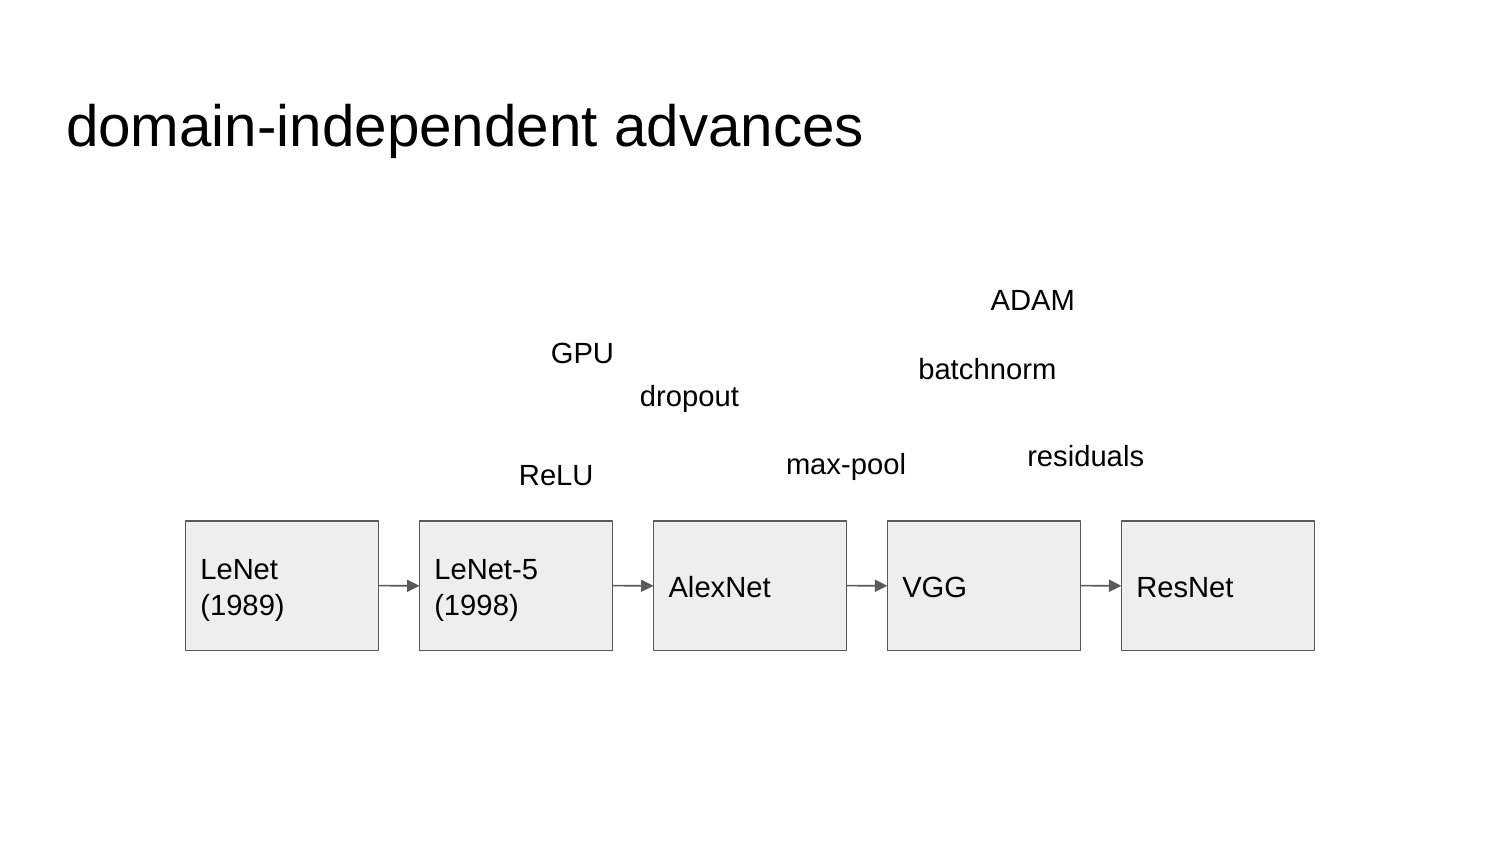

# domain-independent advances
ADAM
GPU
batchnorm
dropout
residuals
max-pool
ReLU
LeNet (1989)
LeNet-5 (1998)
AlexNet
VGG
ResNet